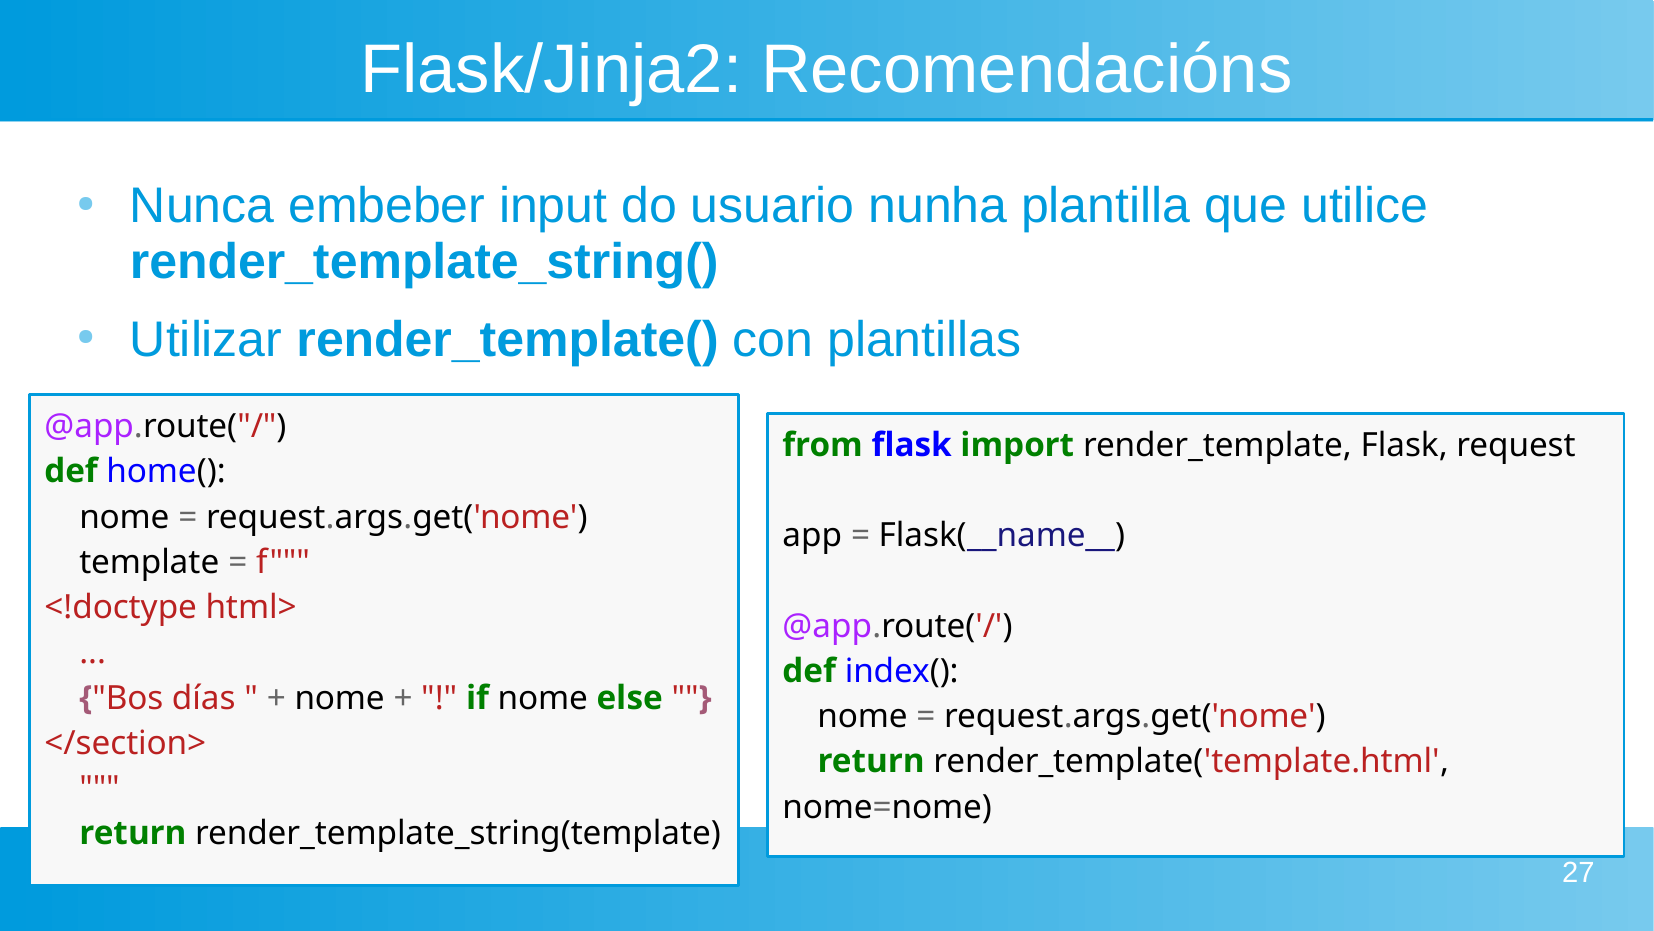

# Flask/Jinja2: Recomendacións
Nunca embeber input do usuario nunha plantilla que utilice render_template_string()
Utilizar render_template() con plantillas
@app.route("/")
def home():
 nome = request.args.get('nome')
 template = f"""
<!doctype html>
 ...
 {"Bos días " + nome + "!" if nome else ""}
</section>
 """
 return render_template_string(template)
from flask import render_template, Flask, request
app = Flask(__name__)
@app.route('/')
def index():
 nome = request.args.get('nome')
 return render_template('template.html', nome=nome)
27